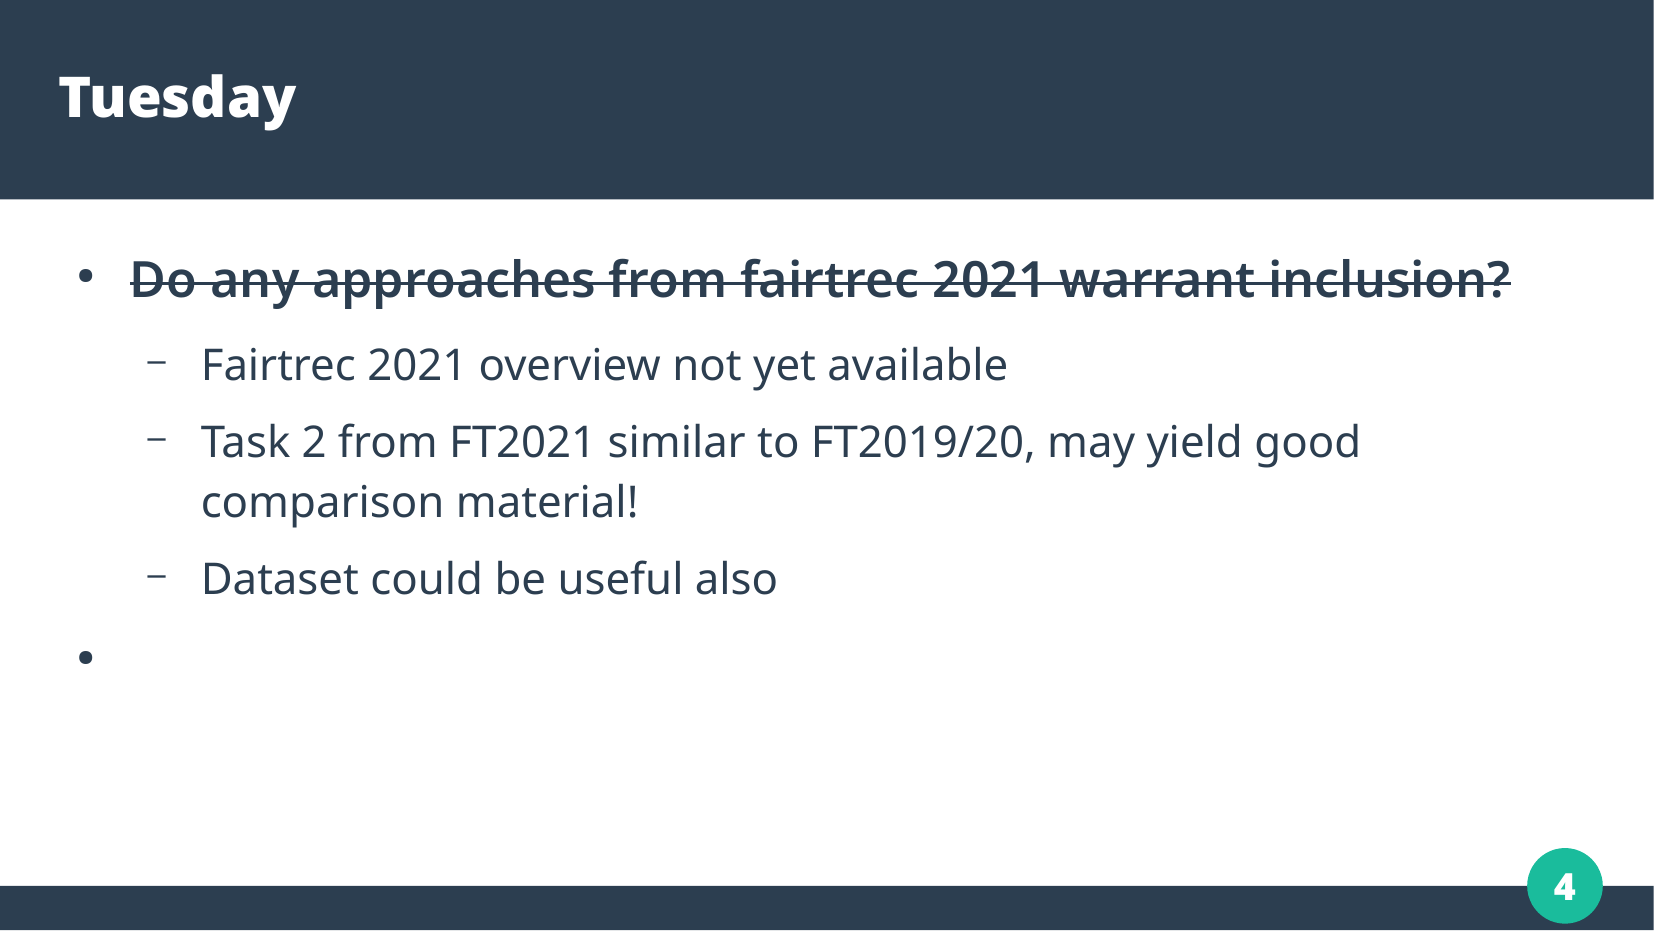

# Tuesday
Do any approaches from fairtrec 2021 warrant inclusion?
Fairtrec 2021 overview not yet available
Task 2 from FT2021 similar to FT2019/20, may yield good comparison material!
Dataset could be useful also